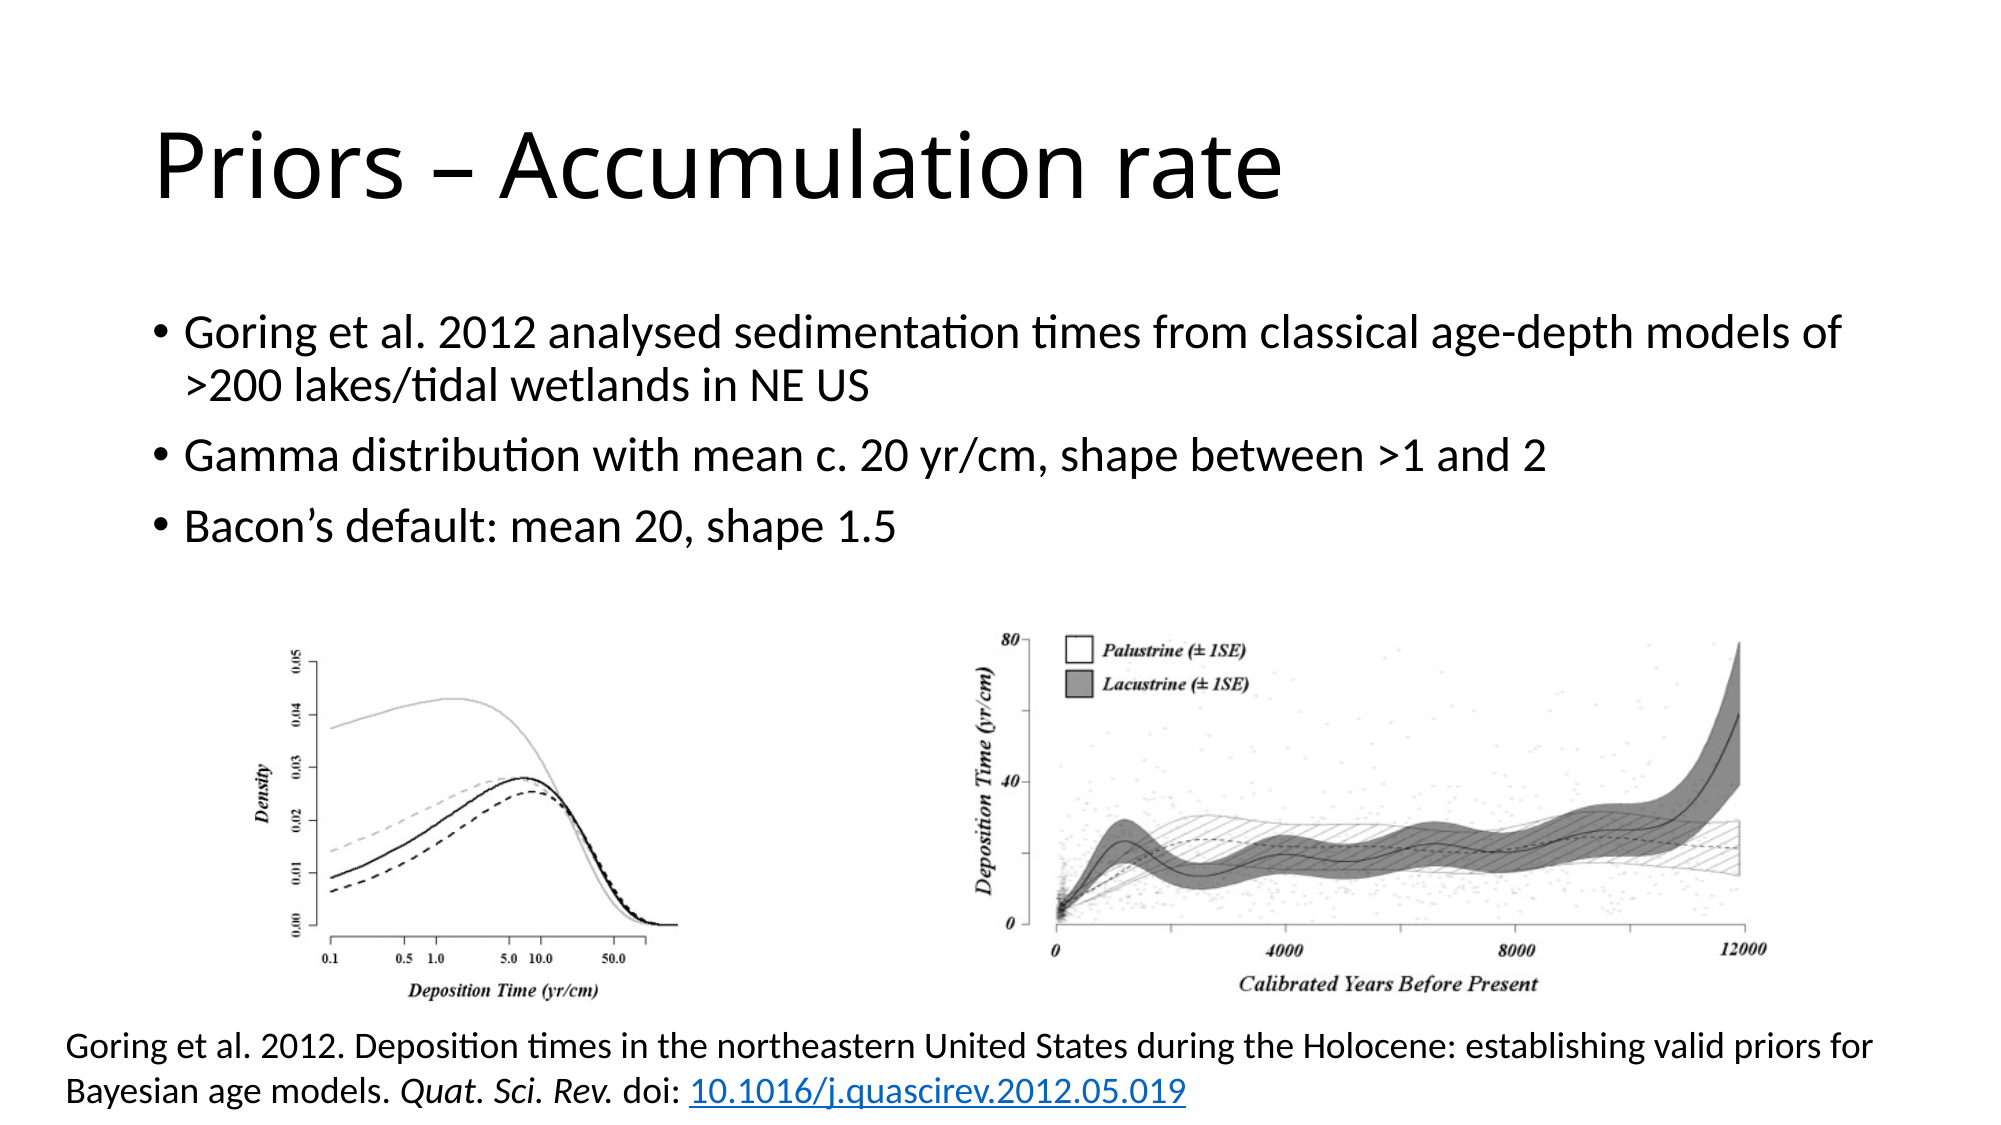

Priors – Accumulation rate
Goring et al. 2012 analysed sedimentation times from classical age-depth models of >200 lakes/tidal wetlands in NE US
Gamma distribution with mean c. 20 yr/cm, shape between >1 and 2
Bacon’s default: mean 20, shape 1.5
Goring et al. 2012. Deposition times in the northeastern United States during the Holocene: establishing valid priors for Bayesian age models. Quat. Sci. Rev. doi: 10.1016/j.quascirev.2012.05.019